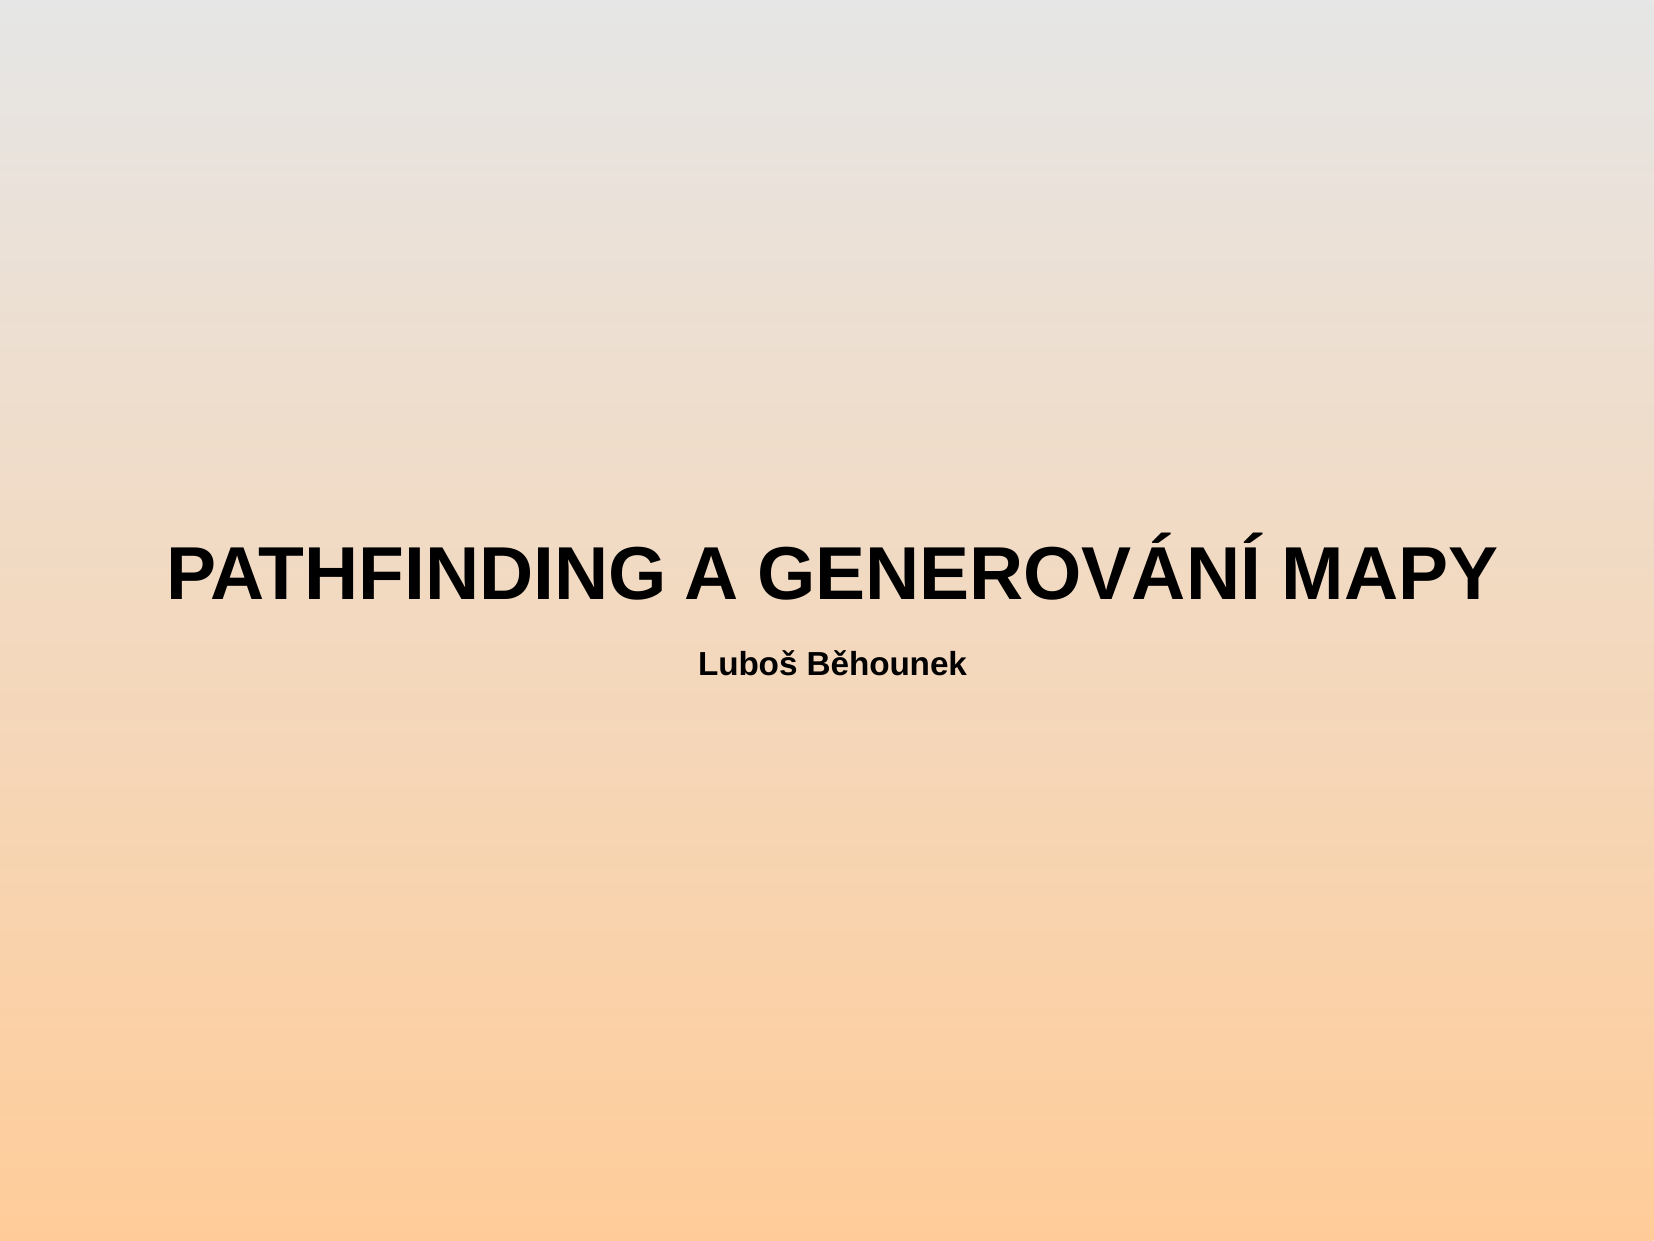

# PATHFINDING A GENEROVÁNÍ MAPY
Luboš Běhounek